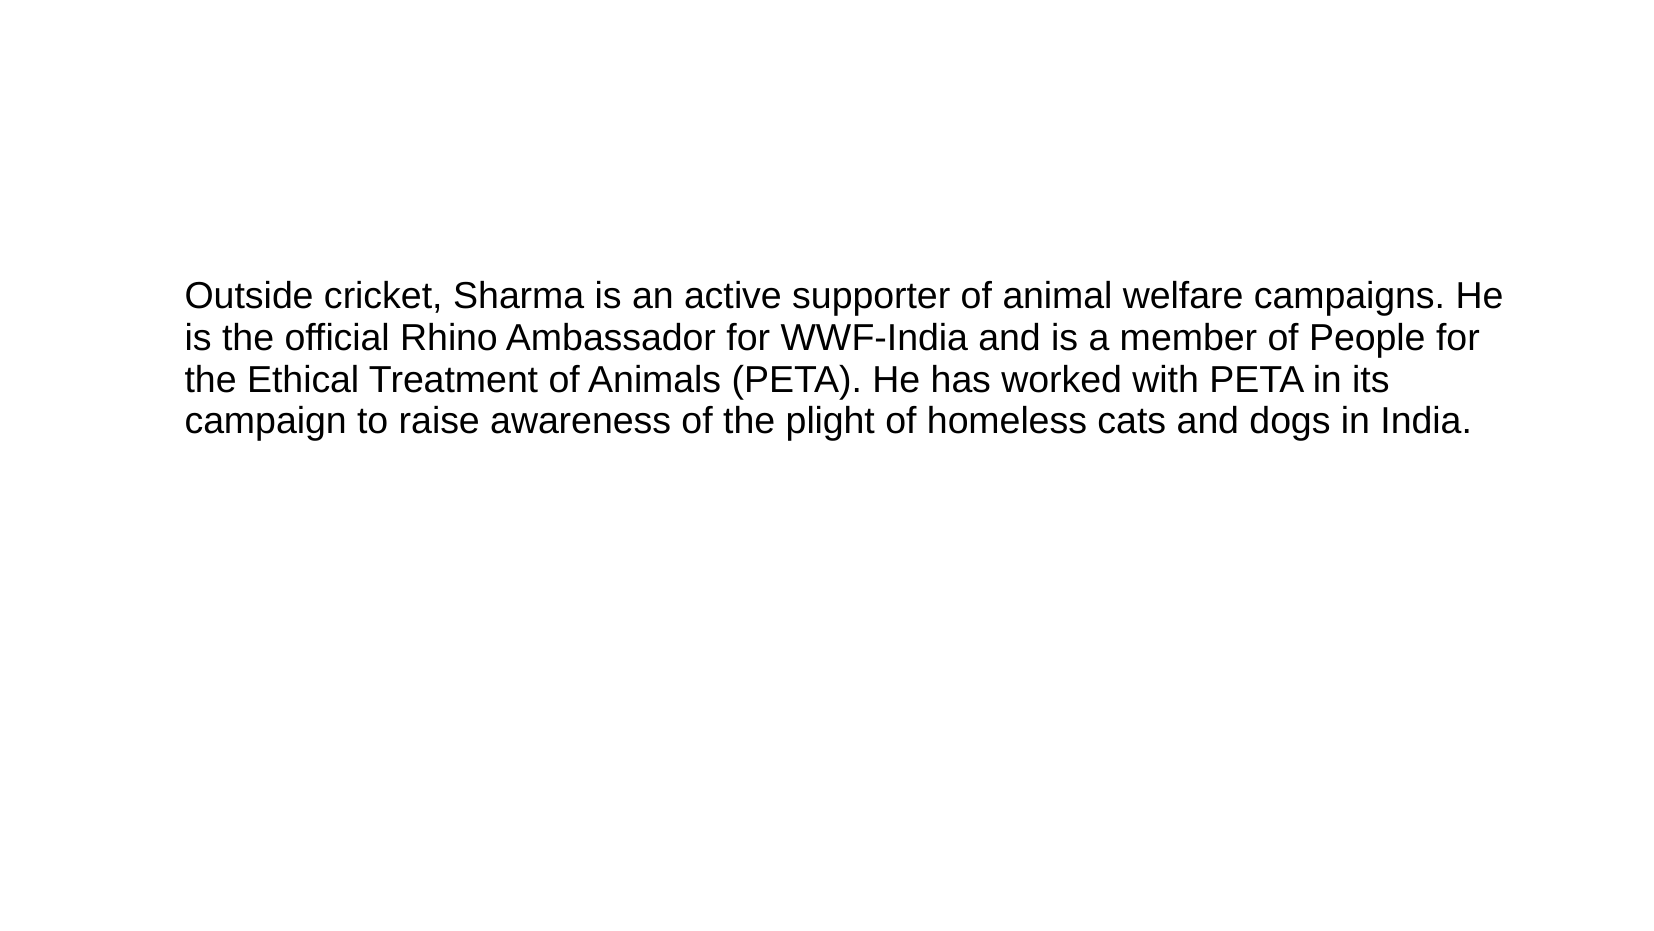

#
Outside cricket, Sharma is an active supporter of animal welfare campaigns. He is the official Rhino Ambassador for WWF-India and is a member of People for the Ethical Treatment of Animals (PETA). He has worked with PETA in its campaign to raise awareness of the plight of homeless cats and dogs in India.